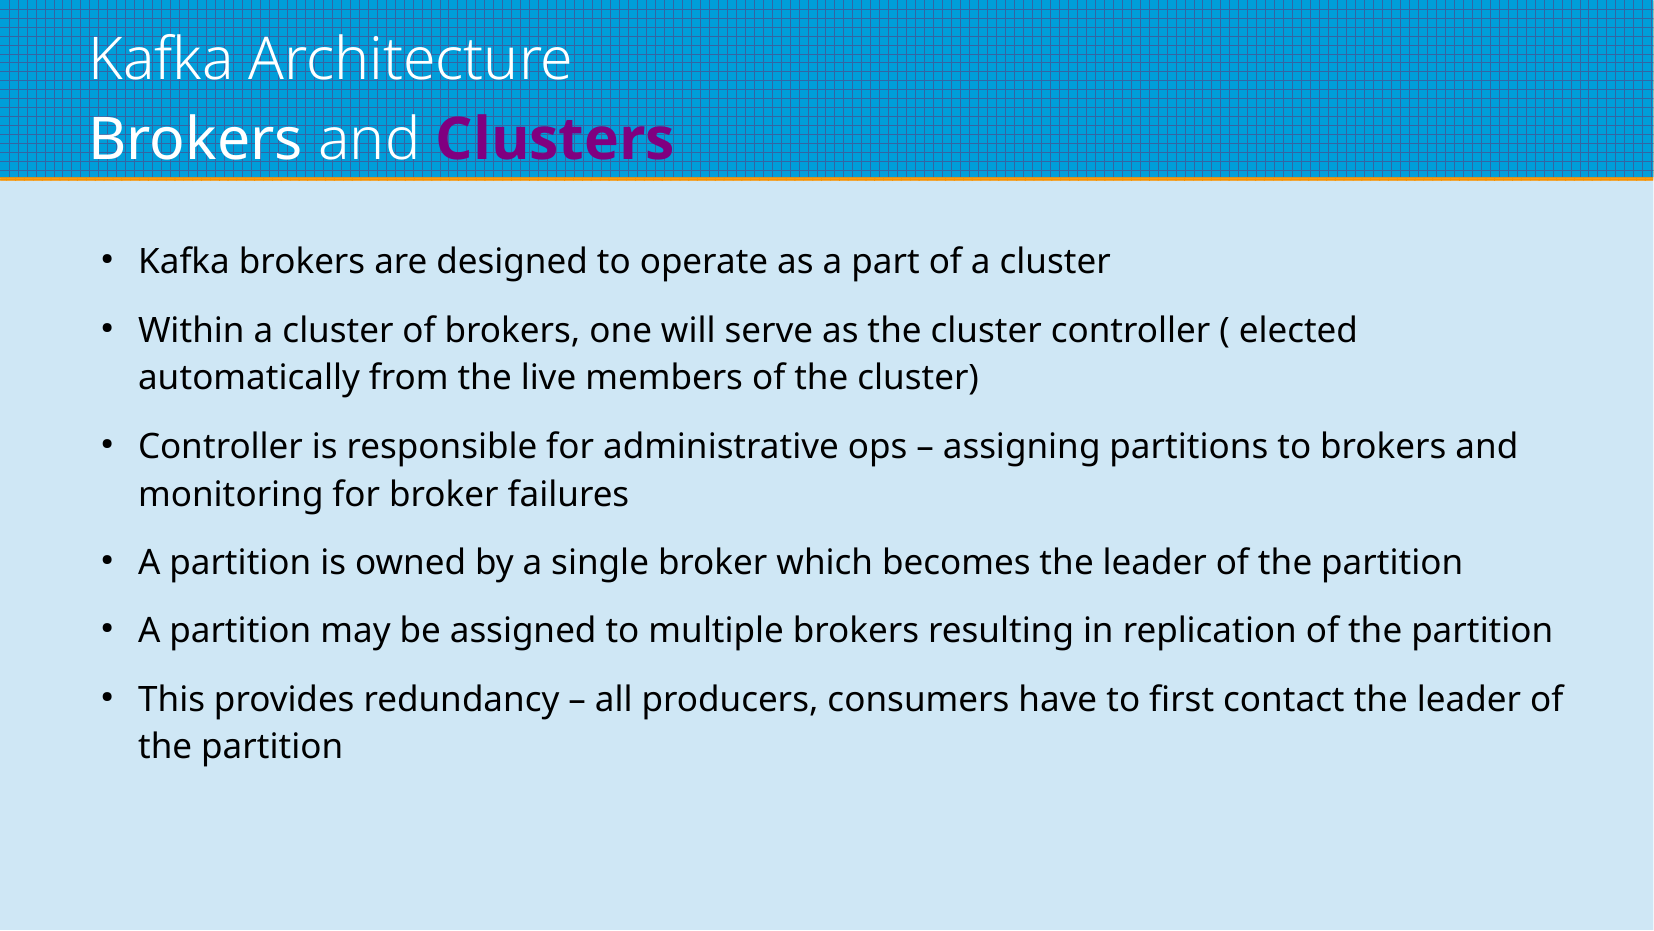

# Kafka Architecture Brokers and Clusters
Kafka brokers are designed to operate as a part of a cluster
Within a cluster of brokers, one will serve as the cluster controller ( elected automatically from the live members of the cluster)
Controller is responsible for administrative ops – assigning partitions to brokers and monitoring for broker failures
A partition is owned by a single broker which becomes the leader of the partition
A partition may be assigned to multiple brokers resulting in replication of the partition
This provides redundancy – all producers, consumers have to first contact the leader of the partition